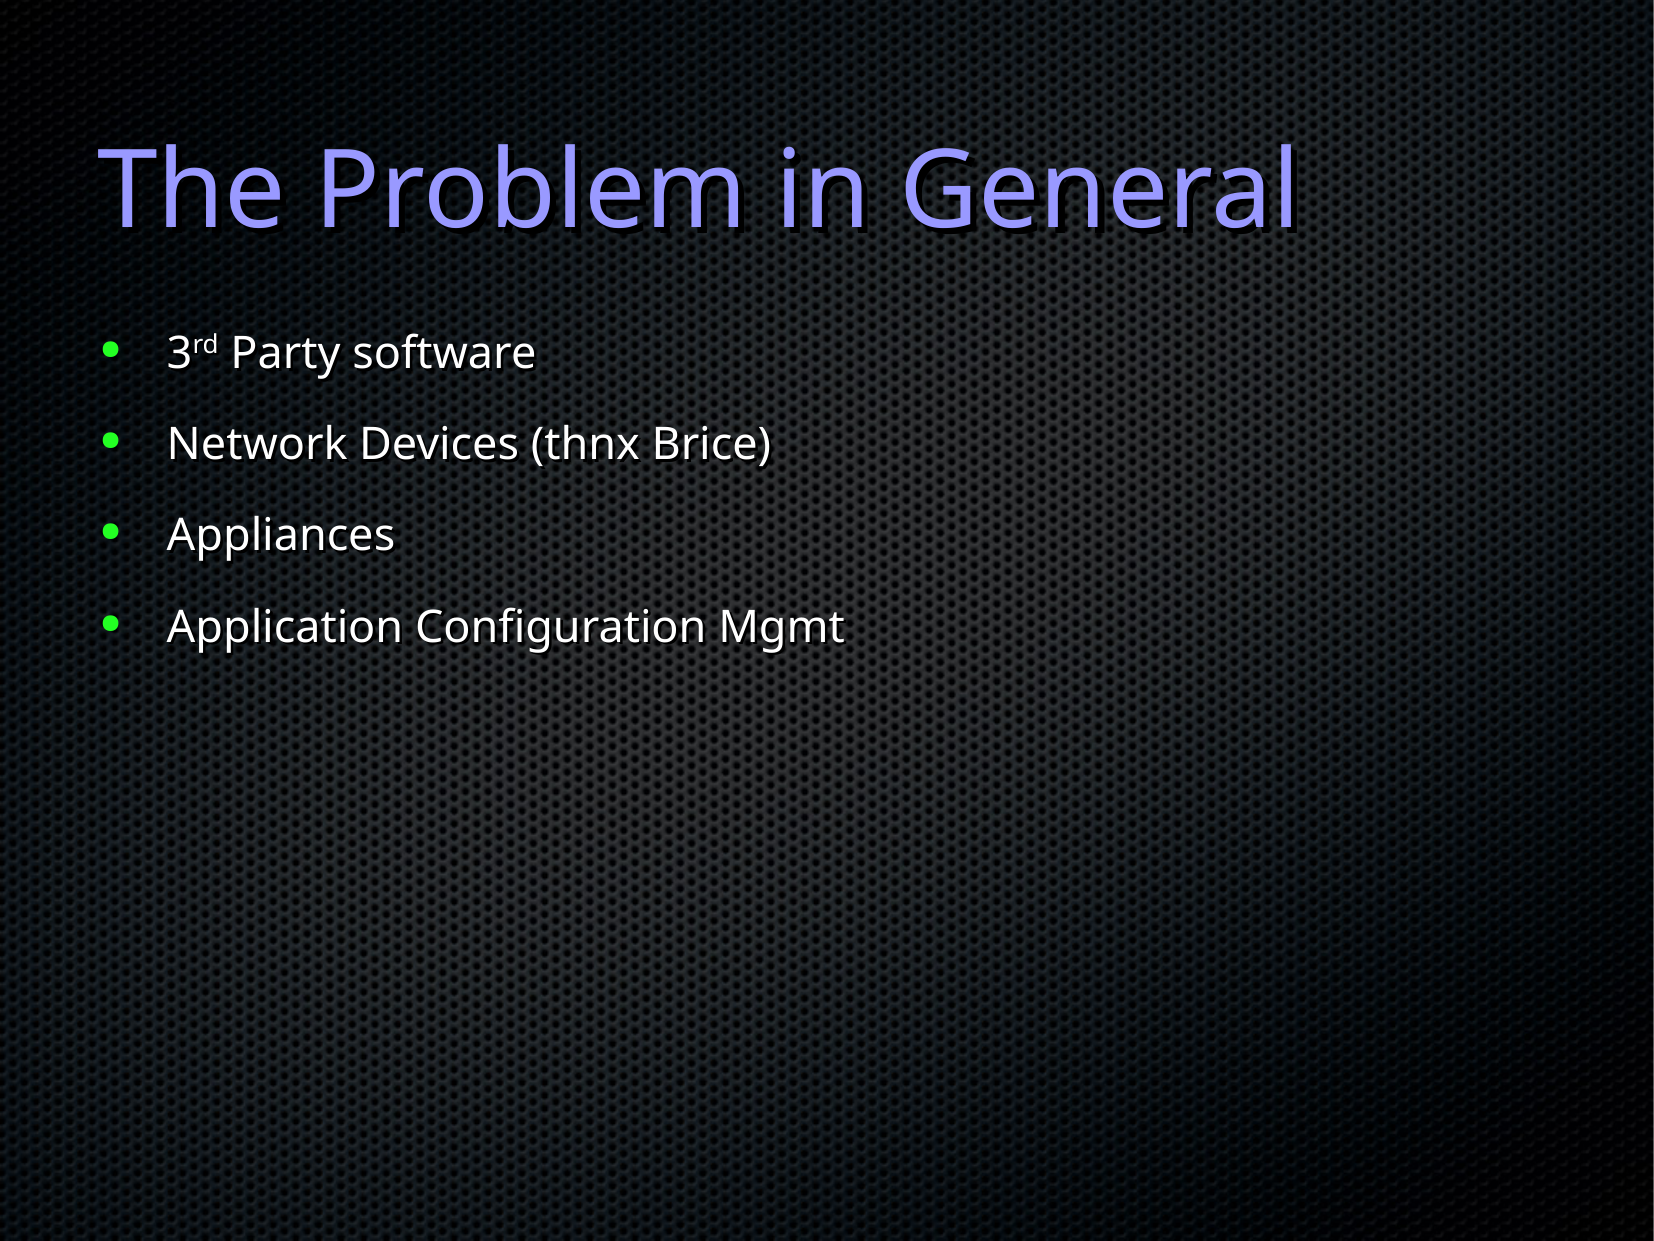

# The Problem in General
3rd Party software
Network Devices (thnx Brice)
Appliances
Application Configuration Mgmt